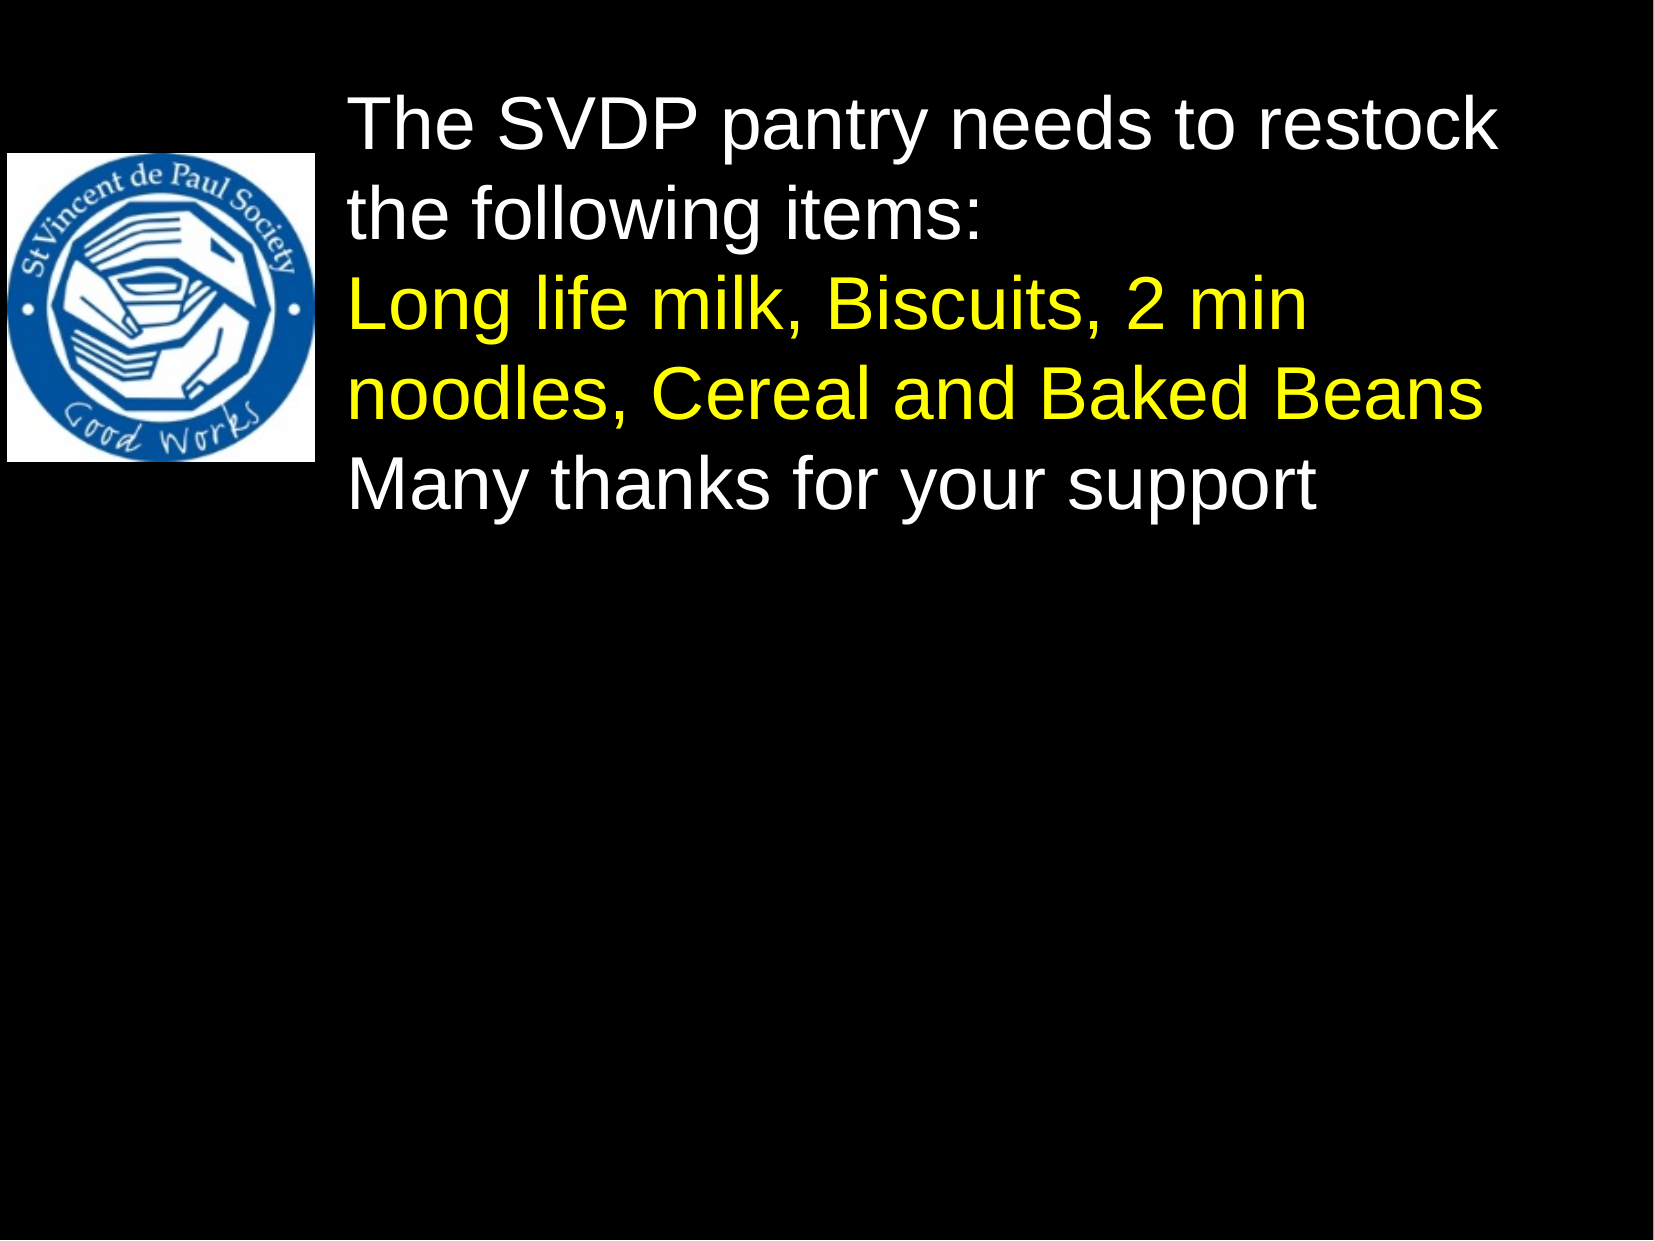

The SVDP pantry needs to restock the following items:
Long life milk, Biscuits, 2 min noodles, Cereal and Baked Beans
Many thanks for your support